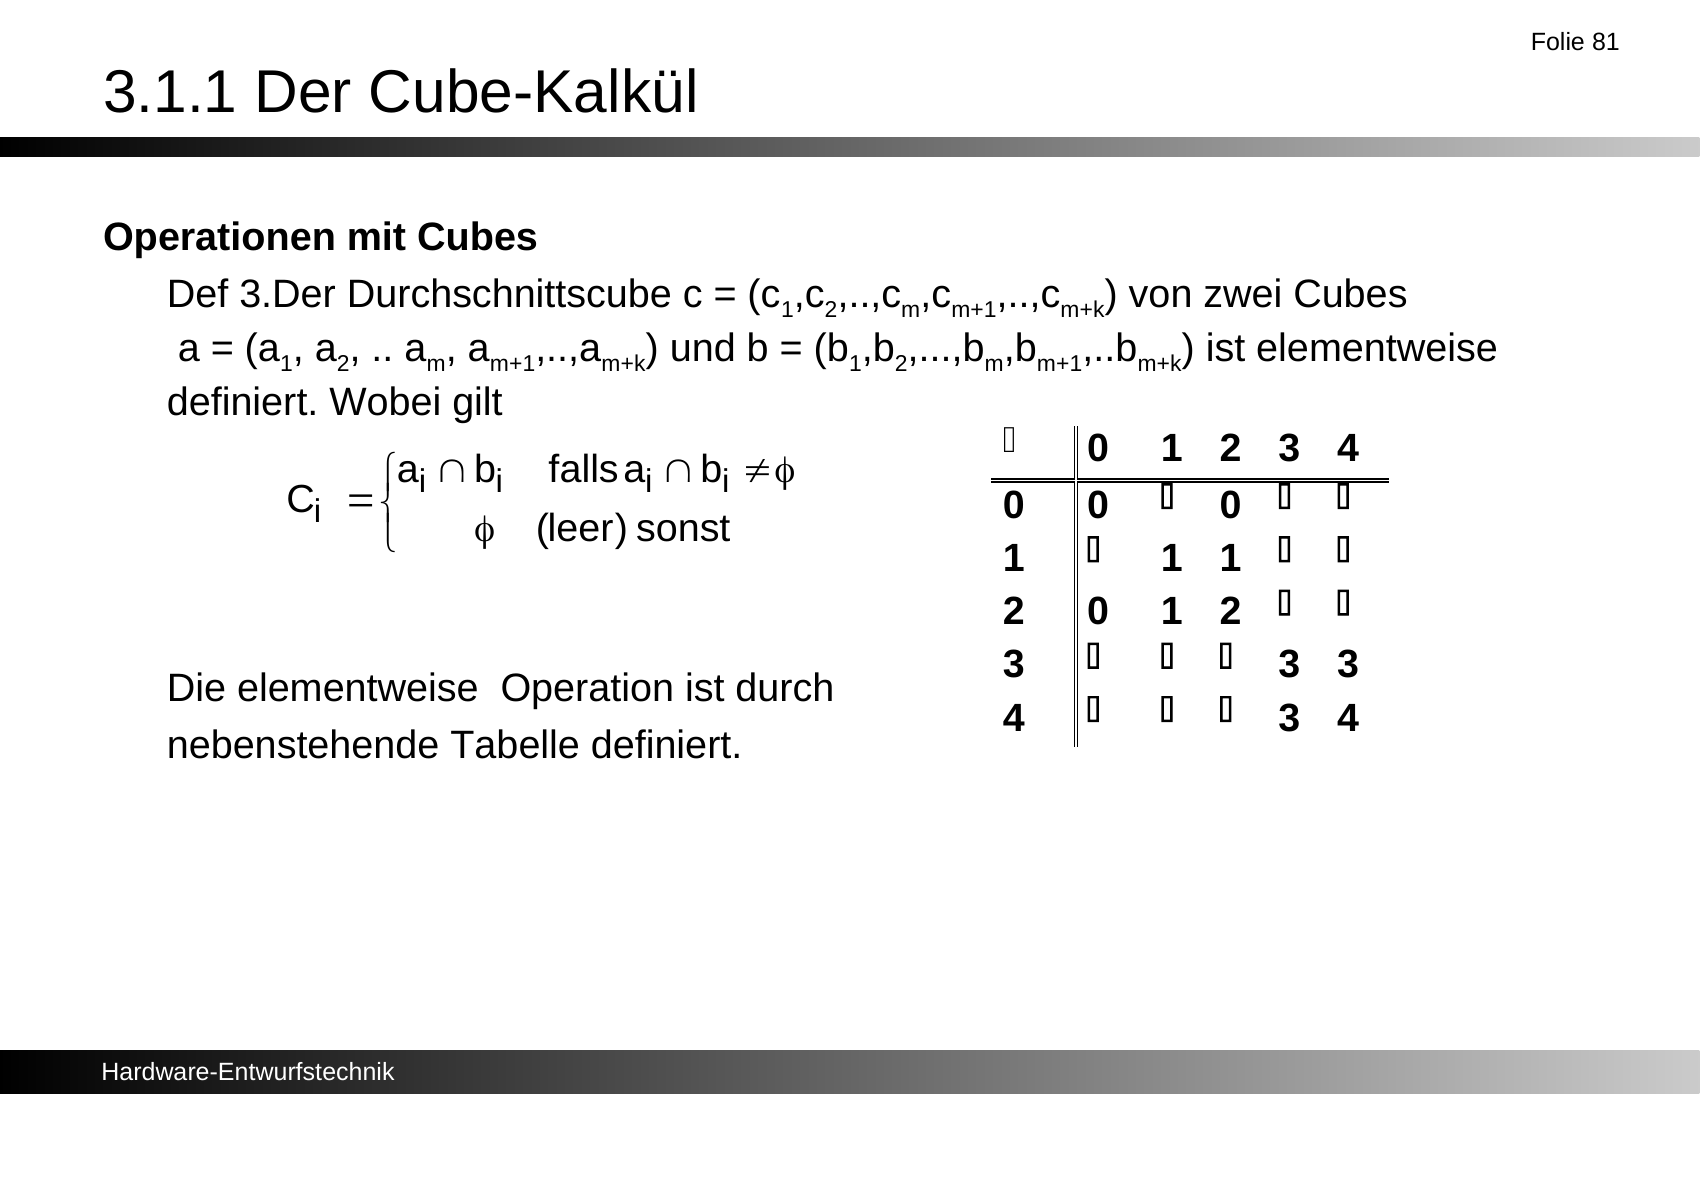

# 3.1.1 Der Cube-Kalkül
Operationen mit Cubes
Def 3.Der Durchschnittscube c = (c1,c2,..,cm,cm+1,..,cm+k) von zwei Cubes
 a = (a1, a2, .. am, am+1,..,am+k) und b = (b1,b2,...,bm,bm+1,..bm+k) ist elementweise definiert. Wobei gilt
Die elementweise Operation ist durch
nebenstehende Tabelle definiert.